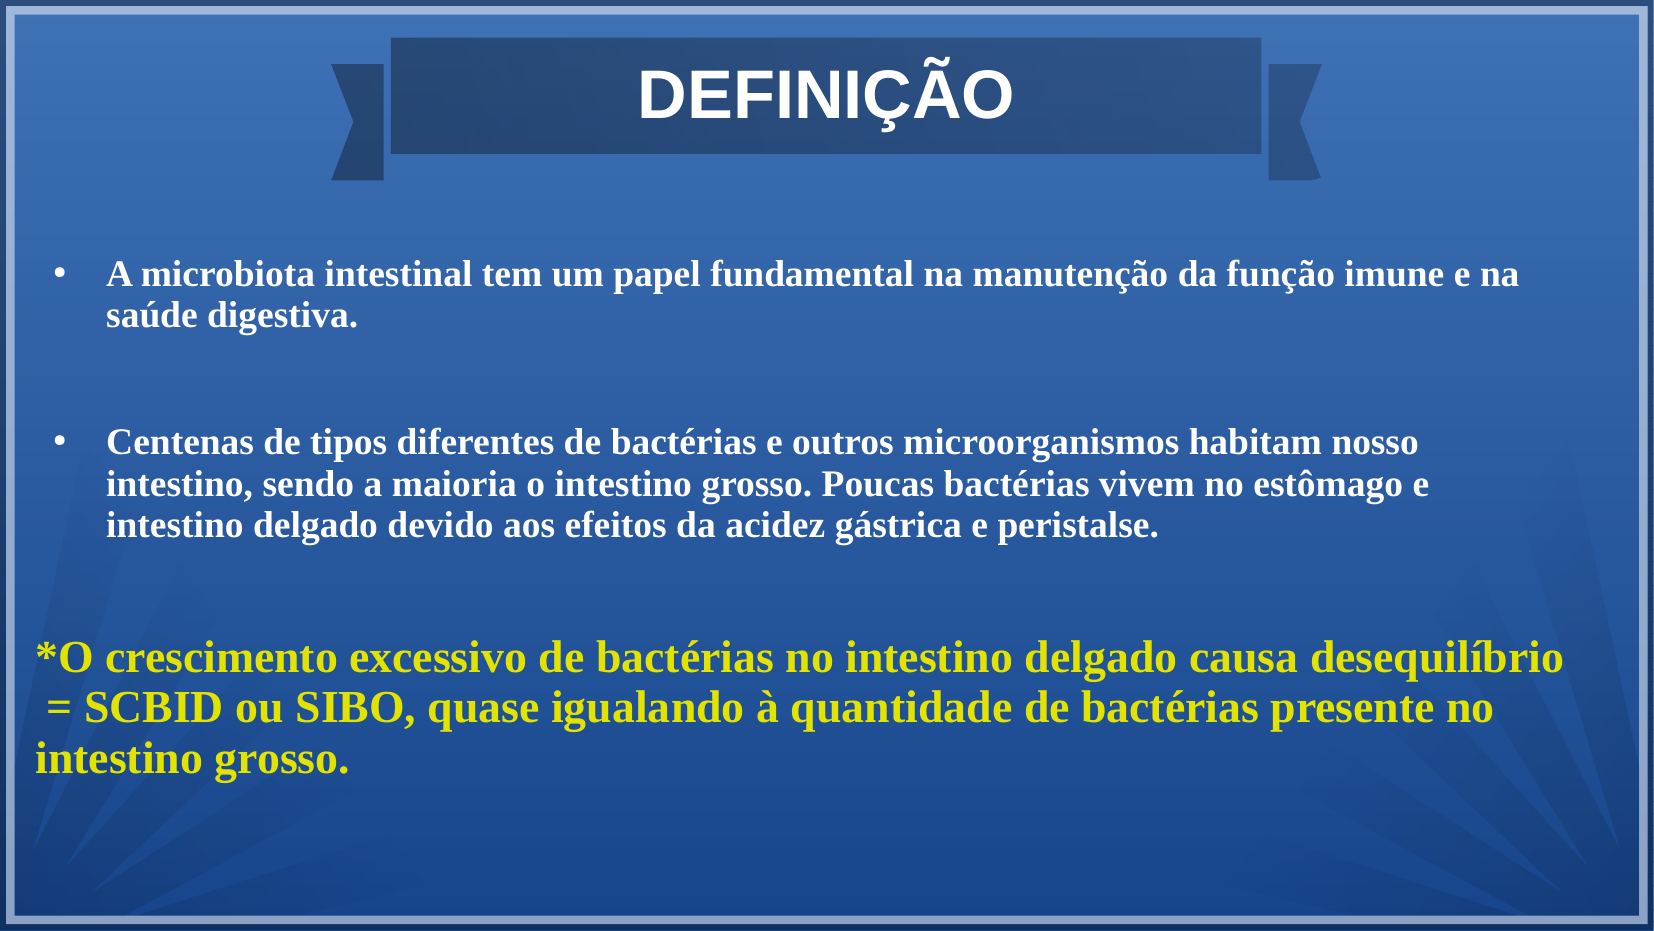

# DEFINIÇÃO
A microbiota intestinal tem um papel fundamental na manutenção da função imune e na saúde digestiva.
Centenas de tipos diferentes de bactérias e outros microorganismos habitam nosso intestino, sendo a maioria o intestino grosso. Poucas bactérias vivem no estômago e intestino delgado devido aos efeitos da acidez gástrica e peristalse.
*O crescimento excessivo de bactérias no intestino delgado causa desequilíbrio = SCBID ou SIBO, quase igualando à quantidade de bactérias presente no intestino grosso.